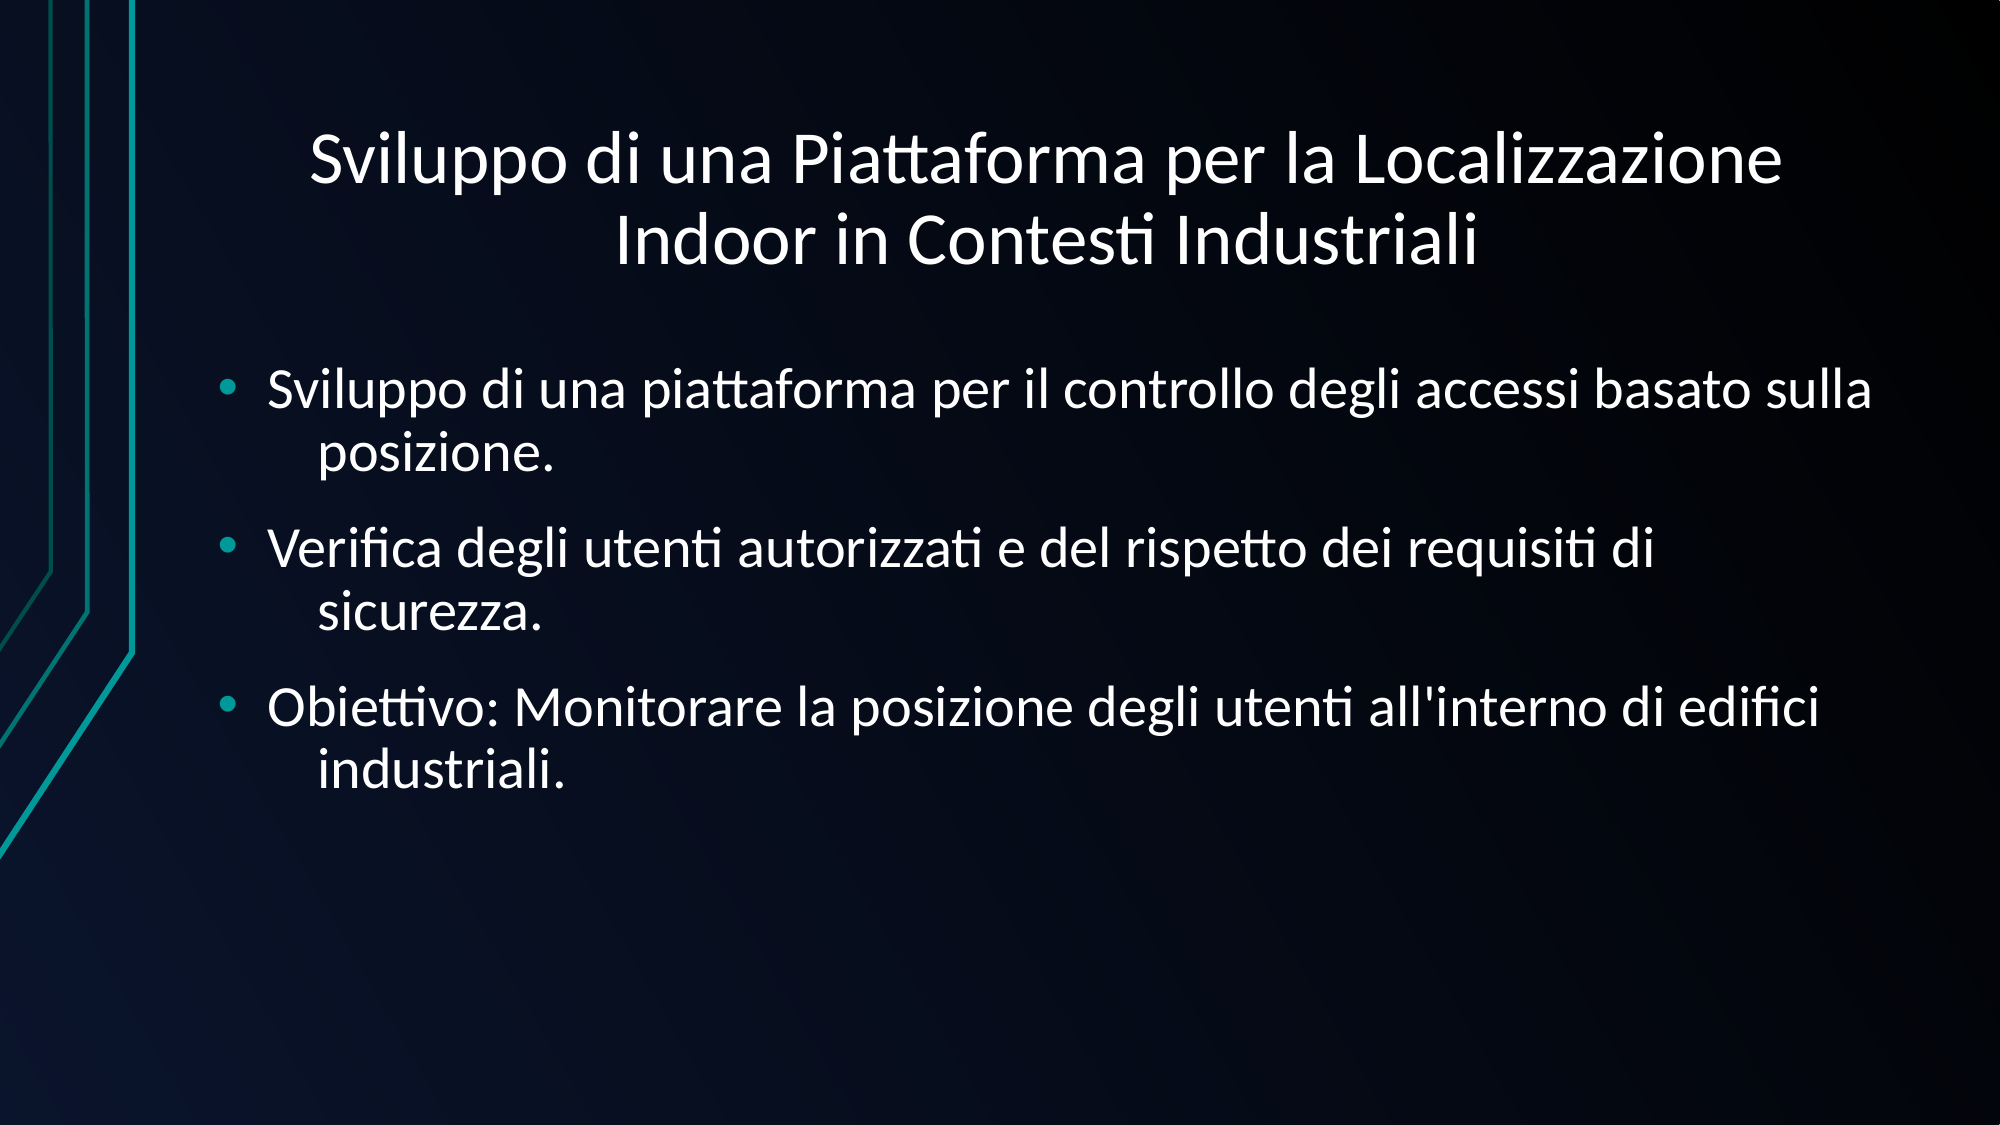

# Sviluppo di una Piattaforma per la Localizzazione Indoor in Contesti Industriali
Sviluppo di una piattaforma per il controllo degli accessi basato sulla posizione.
Verifica degli utenti autorizzati e del rispetto dei requisiti di sicurezza.
Obiettivo: Monitorare la posizione degli utenti all'interno di edifici industriali.